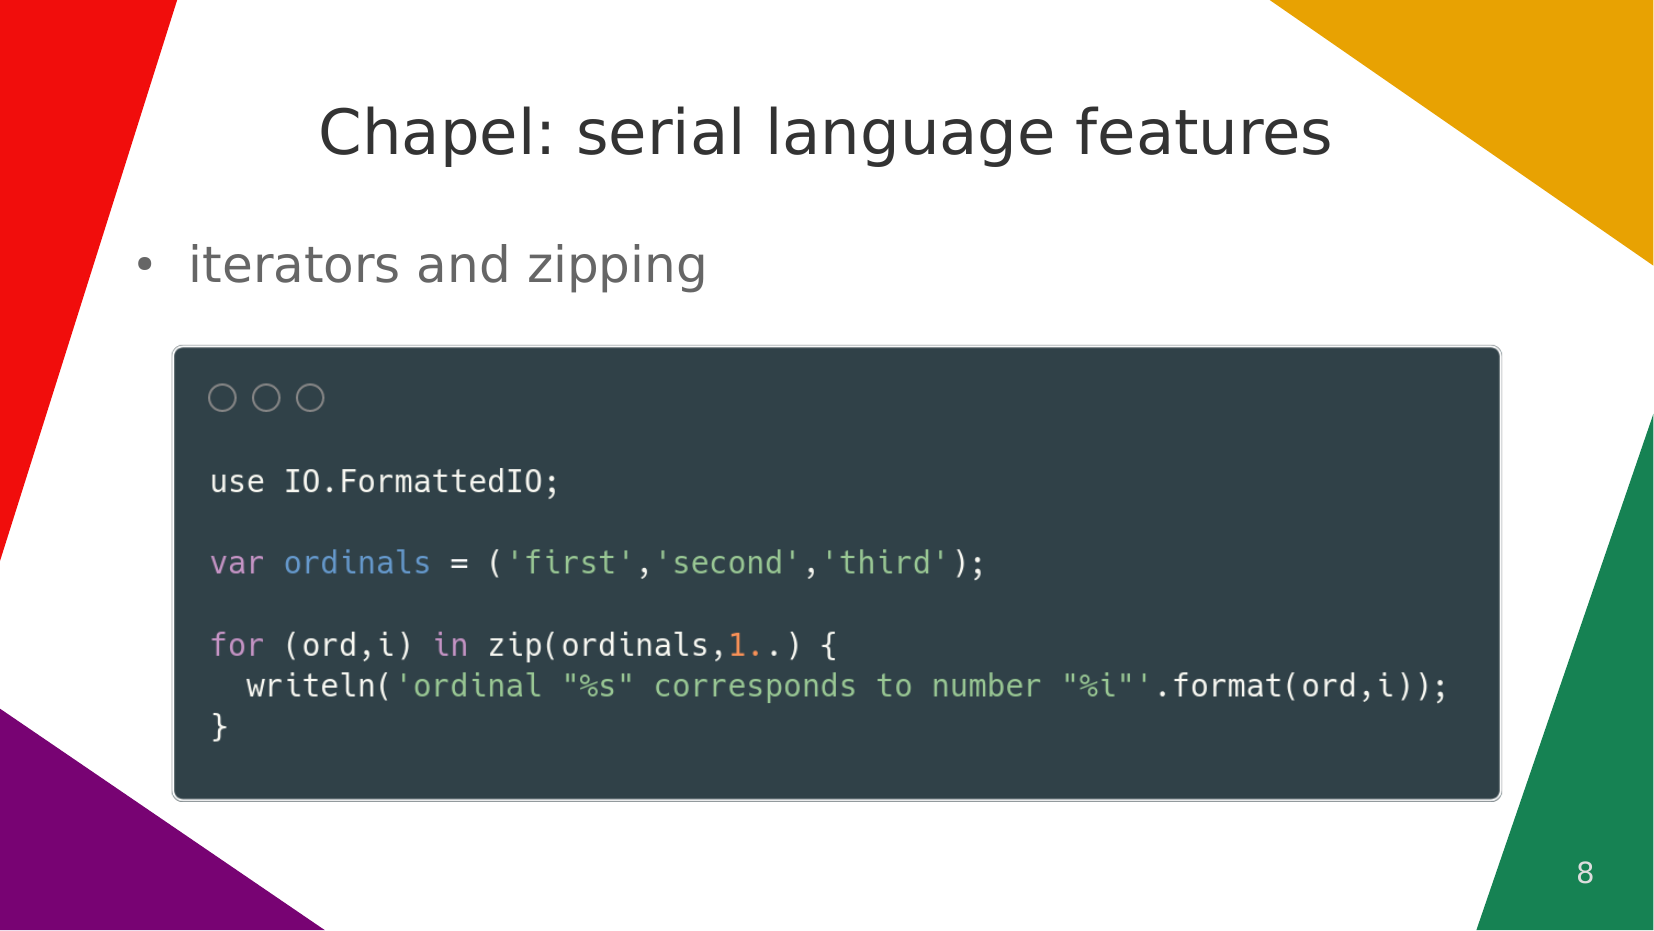

# Chapel: serial language features
iterators and zipping
8